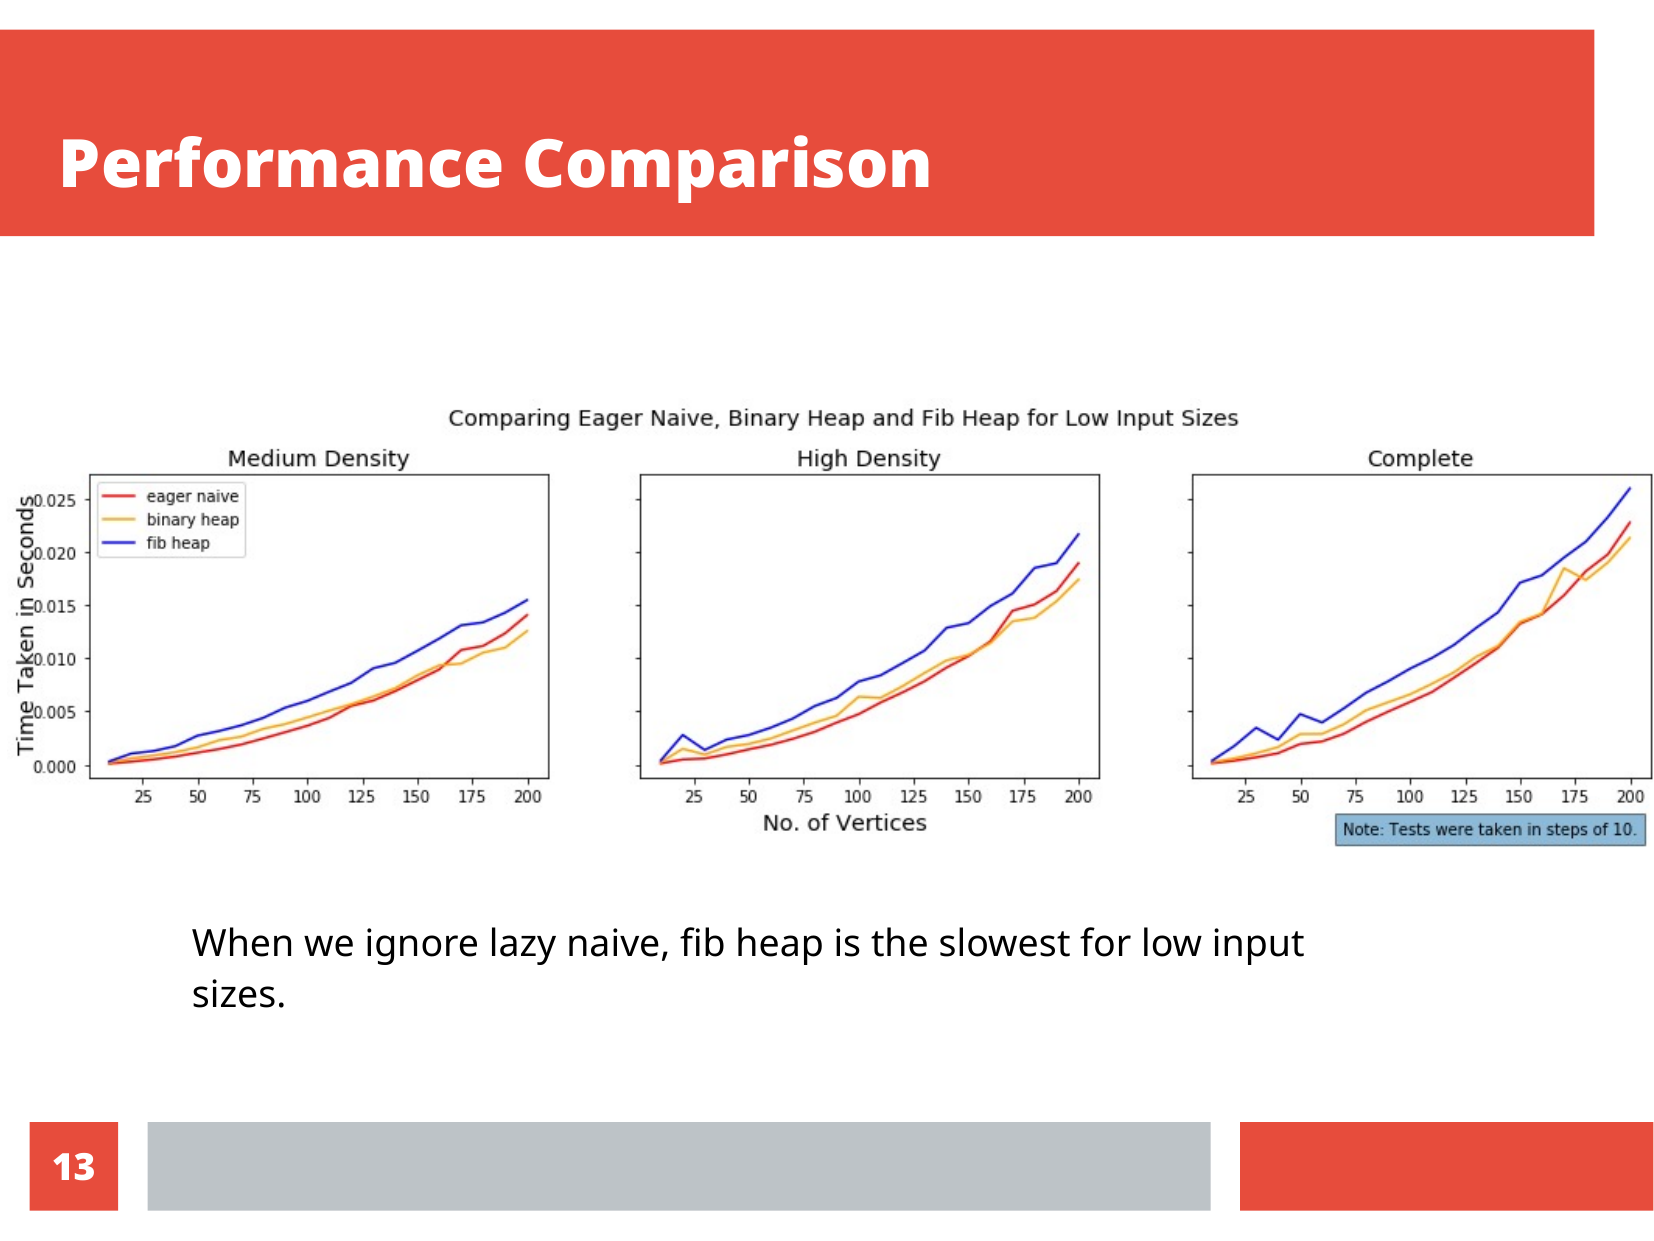

# Performance Comparison
When we ignore lazy naive, fib heap is the slowest for low input sizes.
13